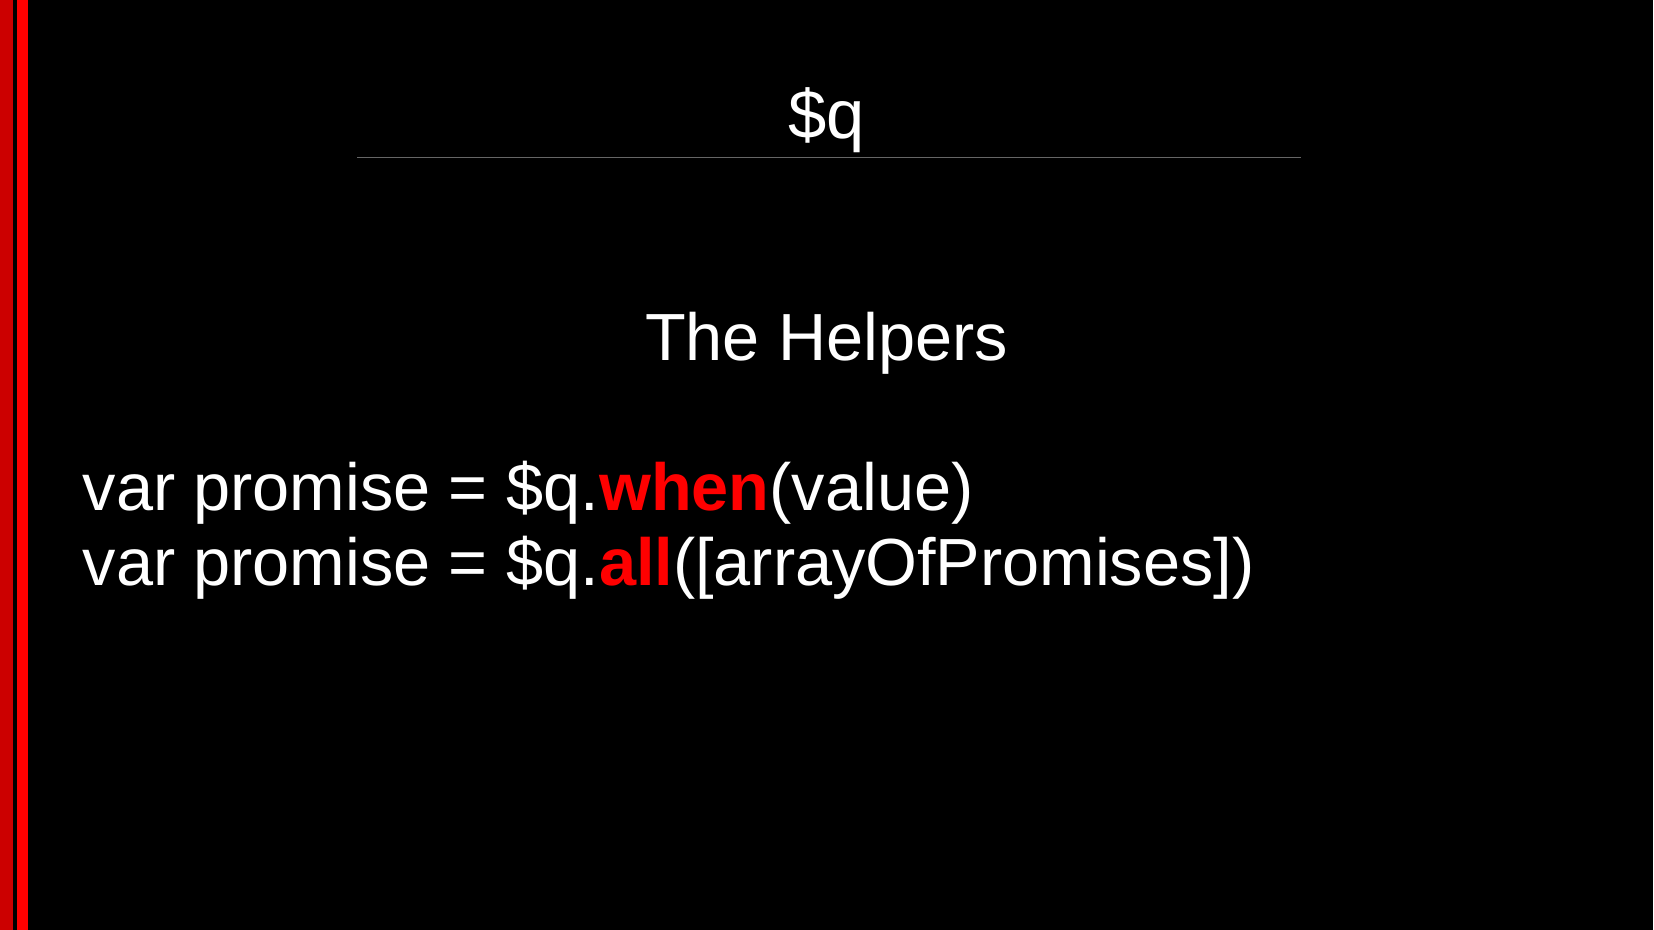

$q
# The Helpers
var promise = $q.when(value)
var promise = $q.all([arrayOfPromises])